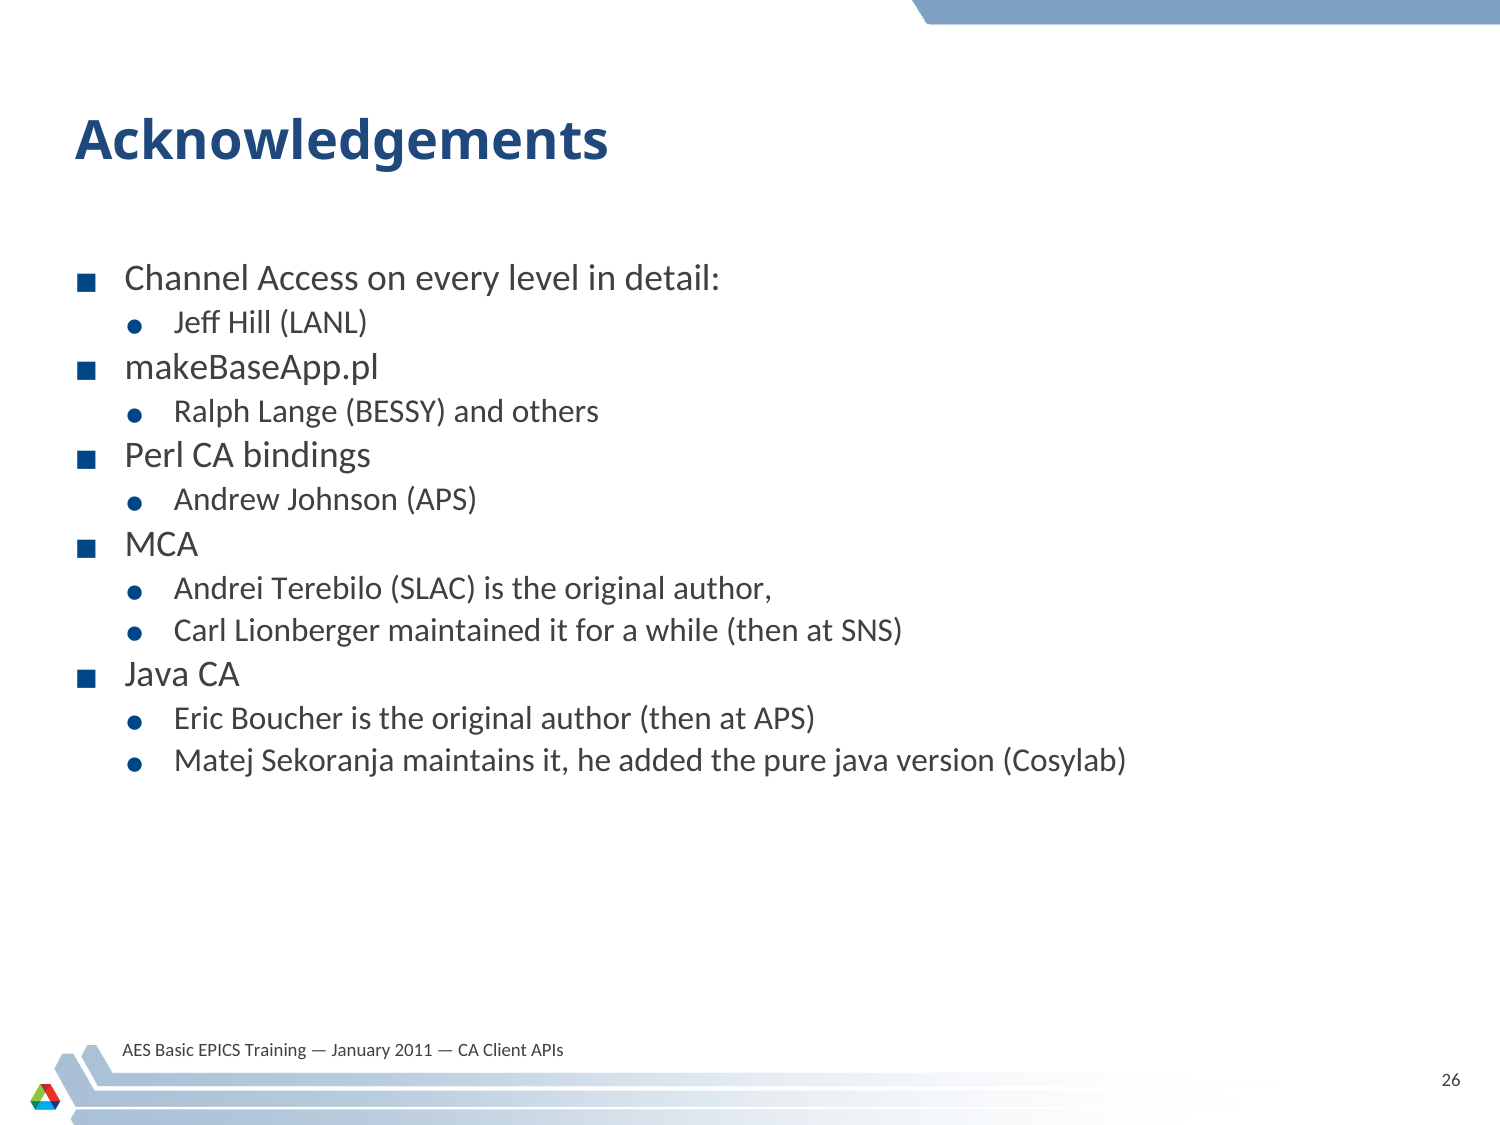

# Acknowledgements
Channel Access on every level in detail:
Jeff Hill (LANL)
makeBaseApp.pl
Ralph Lange (BESSY) and others
Perl CA bindings
Andrew Johnson (APS)
MCA
Andrei Terebilo (SLAC) is the original author,
Carl Lionberger maintained it for a while (then at SNS)
Java CA
Eric Boucher is the original author (then at APS)
Matej Sekoranja maintains it, he added the pure java version (Cosylab)
AES Basic EPICS Training — January 2011 — CA Client APIs
26